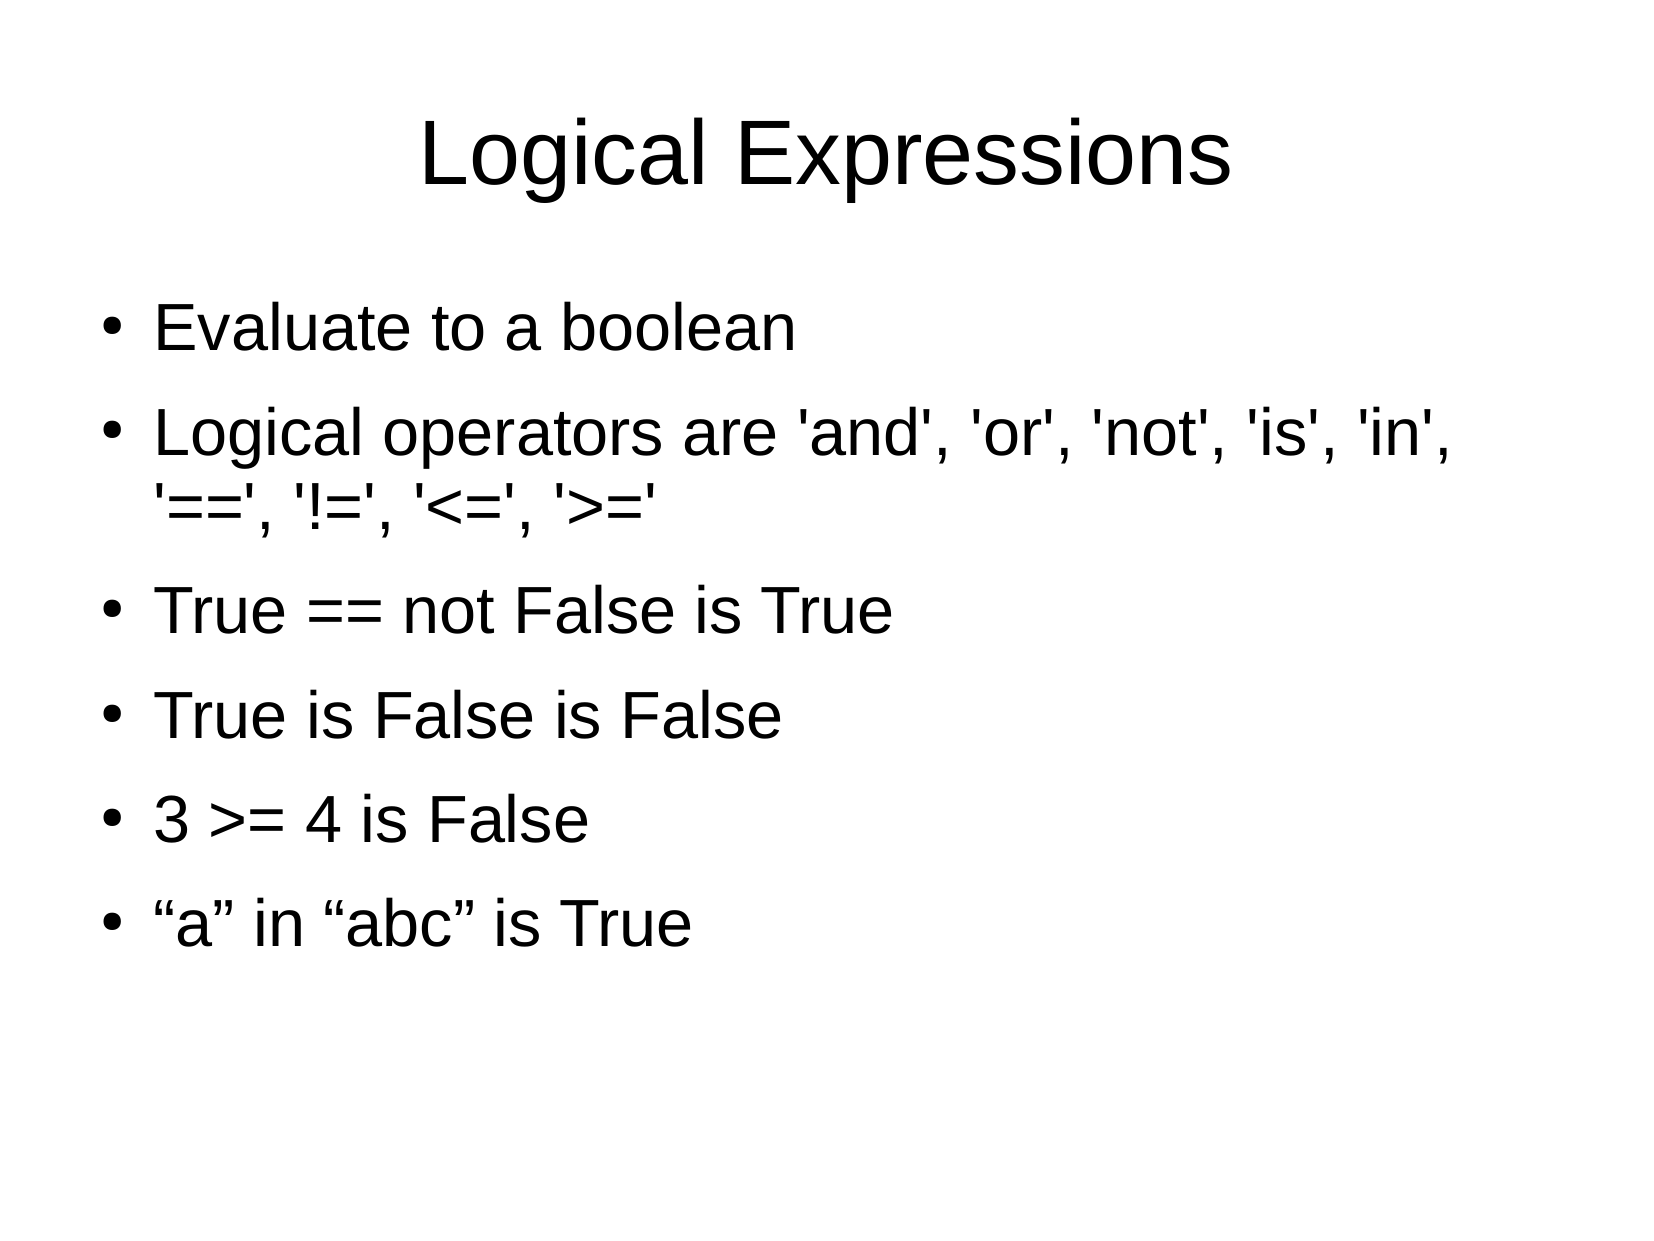

# Logical Expressions
Evaluate to a boolean
Logical operators are 'and', 'or', 'not', 'is', 'in', '==', '!=', '<=', '>='
True == not False is True
True is False is False
3 >= 4 is False
“a” in “abc” is True